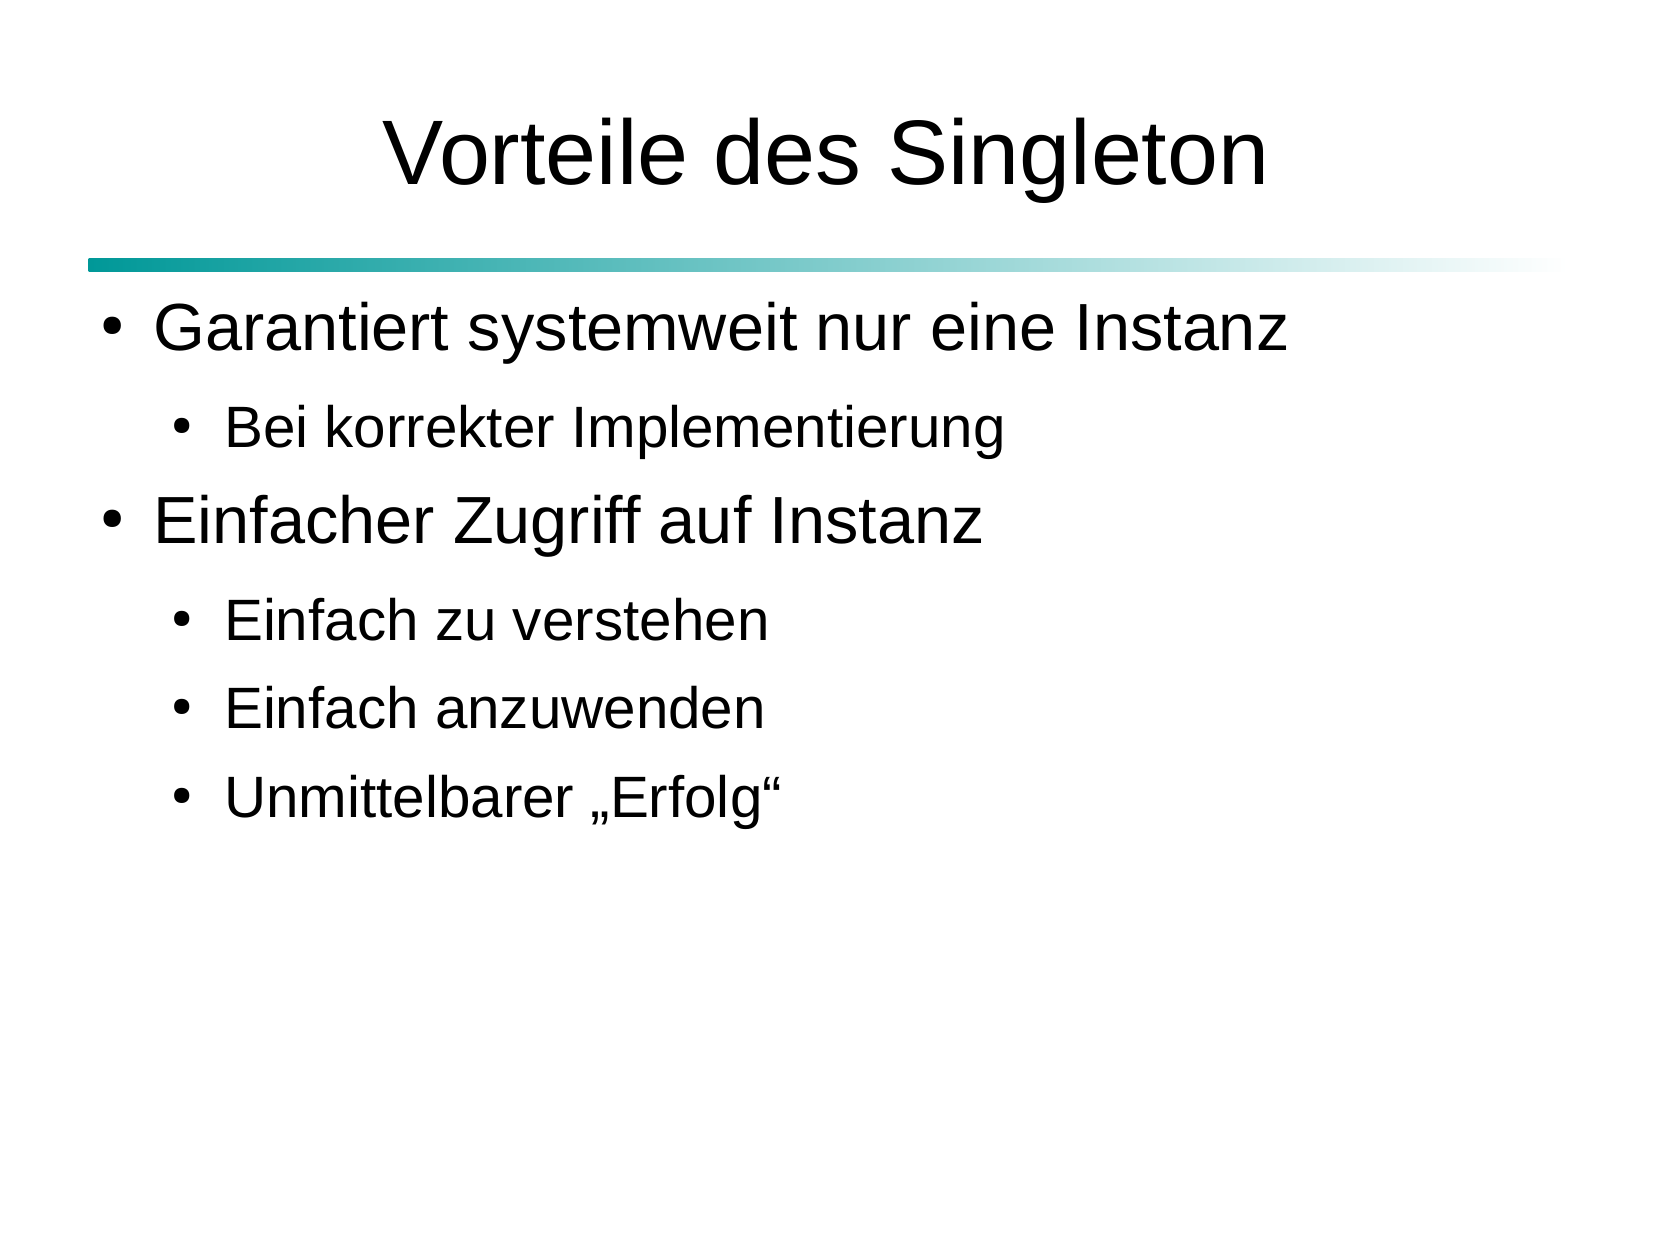

# Vorteile des Singleton
Garantiert systemweit nur eine Instanz
Bei korrekter Implementierung
Einfacher Zugriff auf Instanz
Einfach zu verstehen
Einfach anzuwenden
Unmittelbarer „Erfolg“